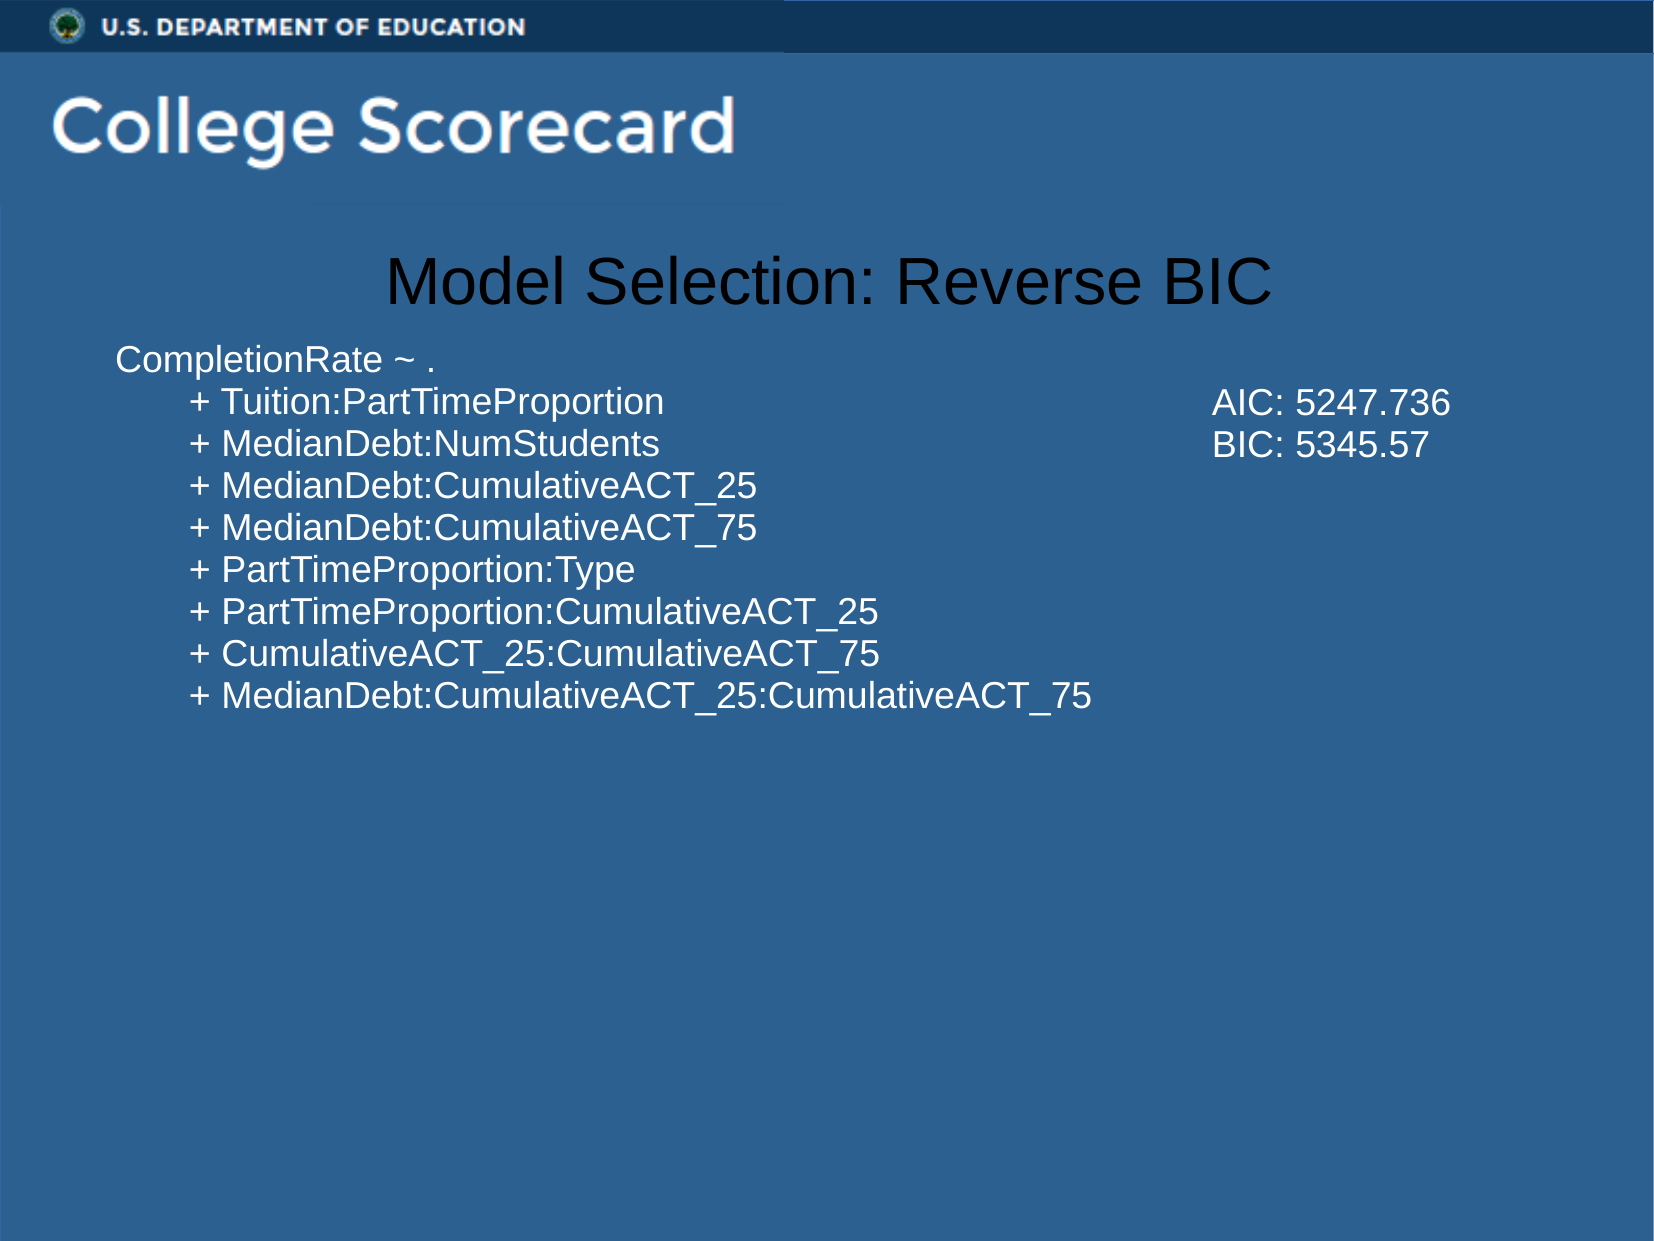

Model Selection: Reverse BIC
CompletionRate ~ .
	+ Tuition:PartTimeProportion
	+ MedianDebt:NumStudents
	+ MedianDebt:CumulativeACT_25
	+ MedianDebt:CumulativeACT_75
	+ PartTimeProportion:Type
	+ PartTimeProportion:CumulativeACT_25
	+ CumulativeACT_25:CumulativeACT_75
	+ MedianDebt:CumulativeACT_25:CumulativeACT_75
AIC: 5247.736
BIC: 5345.57